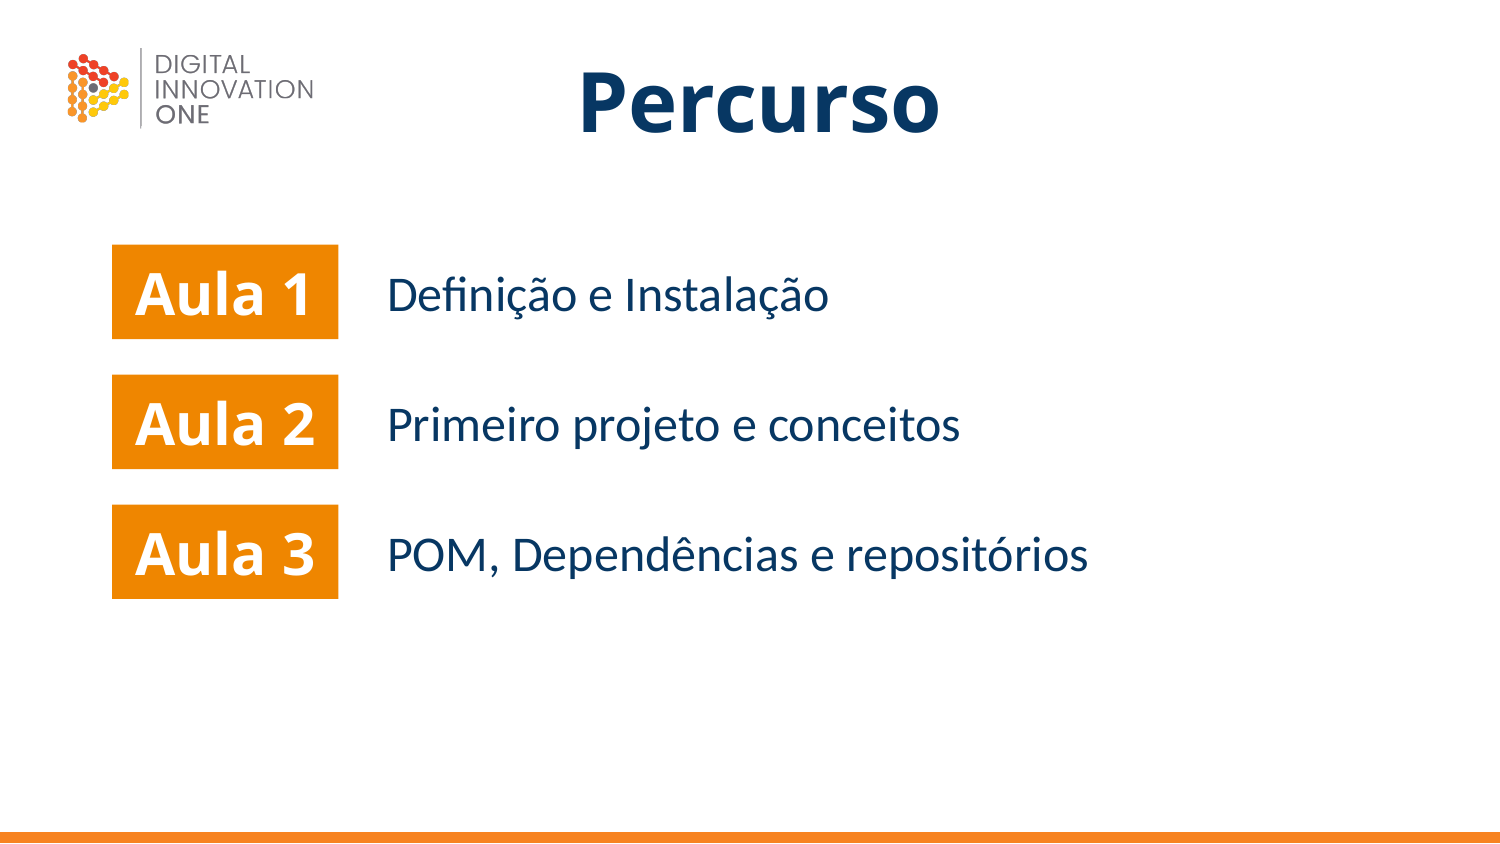

# Percurso
Aula 1
Definição e Instalação
Aula 2
Primeiro projeto e conceitos
Aula 3
POM, Dependências e repositórios